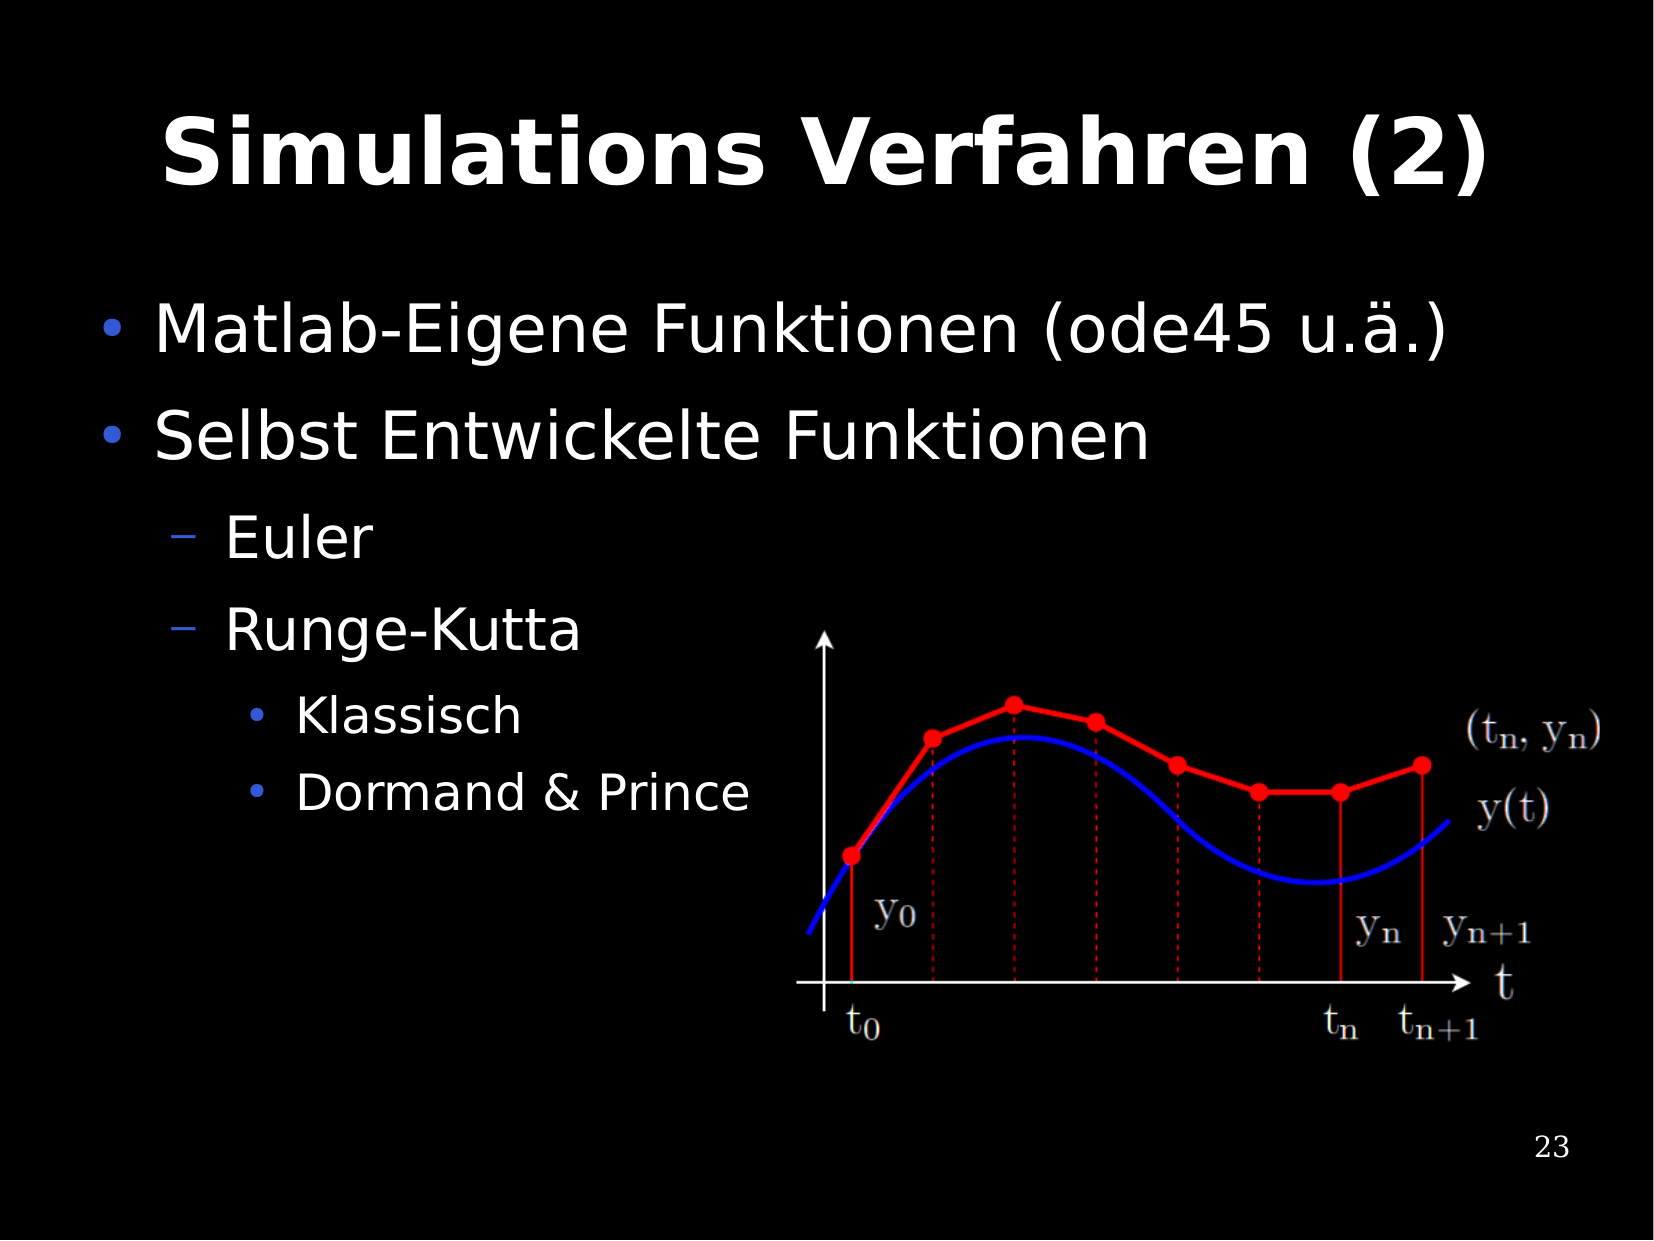

# Simulations Verfahren (2)
Matlab-Eigene Funktionen (ode45 u.ä.)
Selbst Entwickelte Funktionen
Euler
Runge-Kutta
Klassisch
Dormand & Prince
23